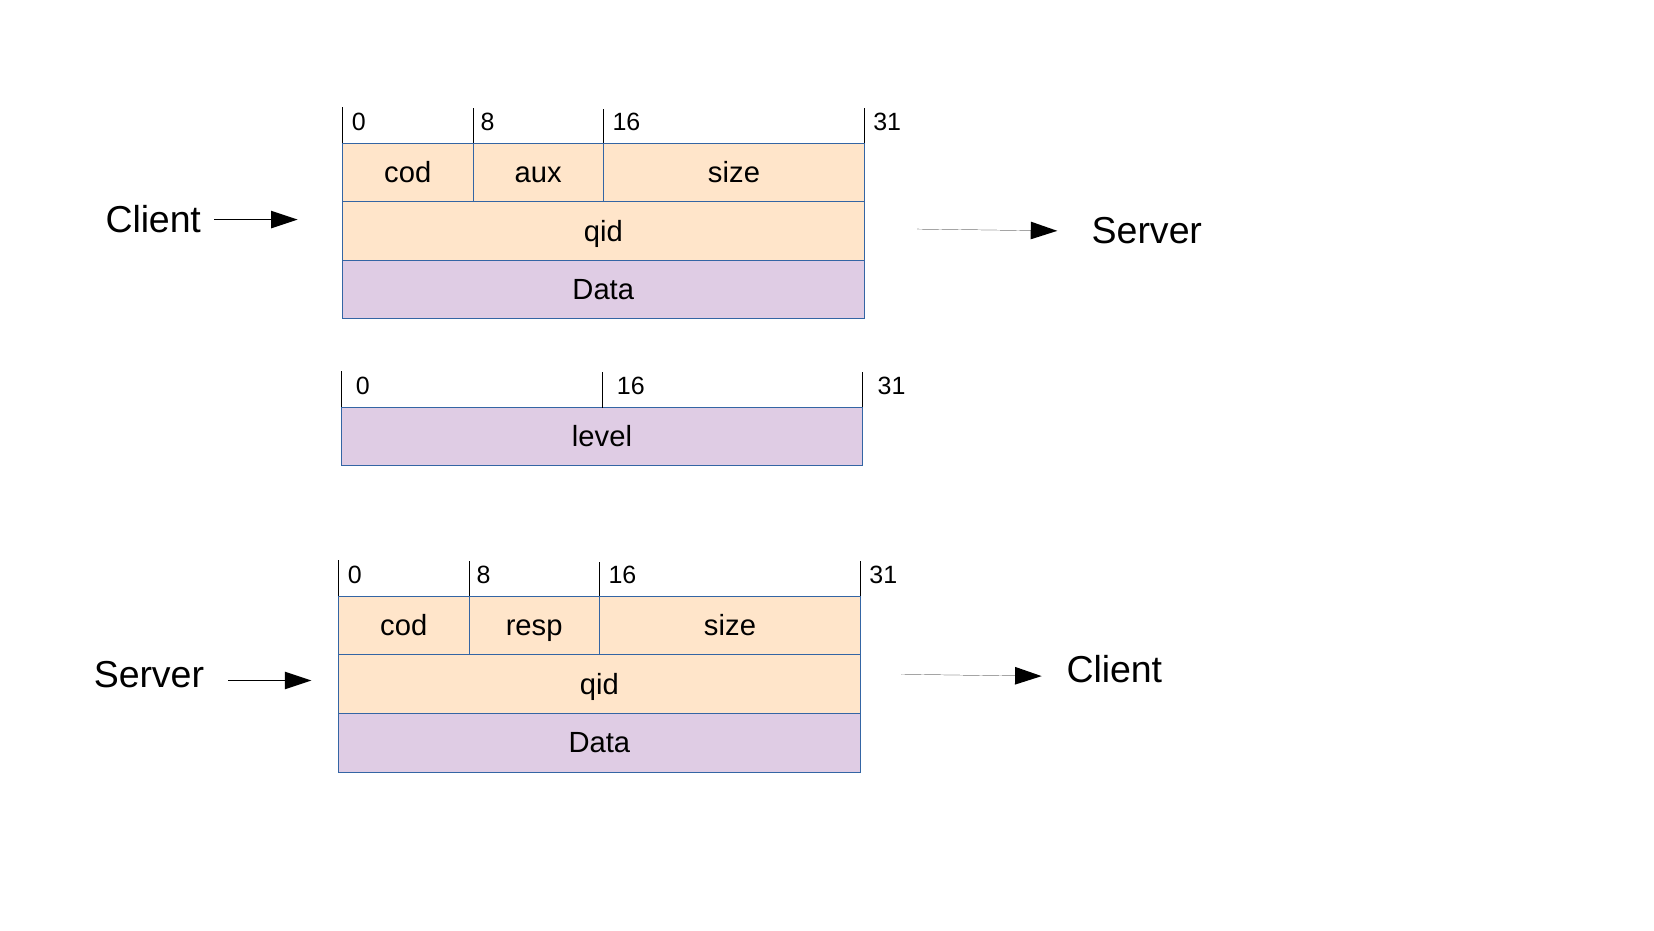

0
8
16
31
cod
aux
size
Client
qid
Server
Data
0
16
31
level
0
8
16
31
cod
resp
size
Client
Server
qid
Data